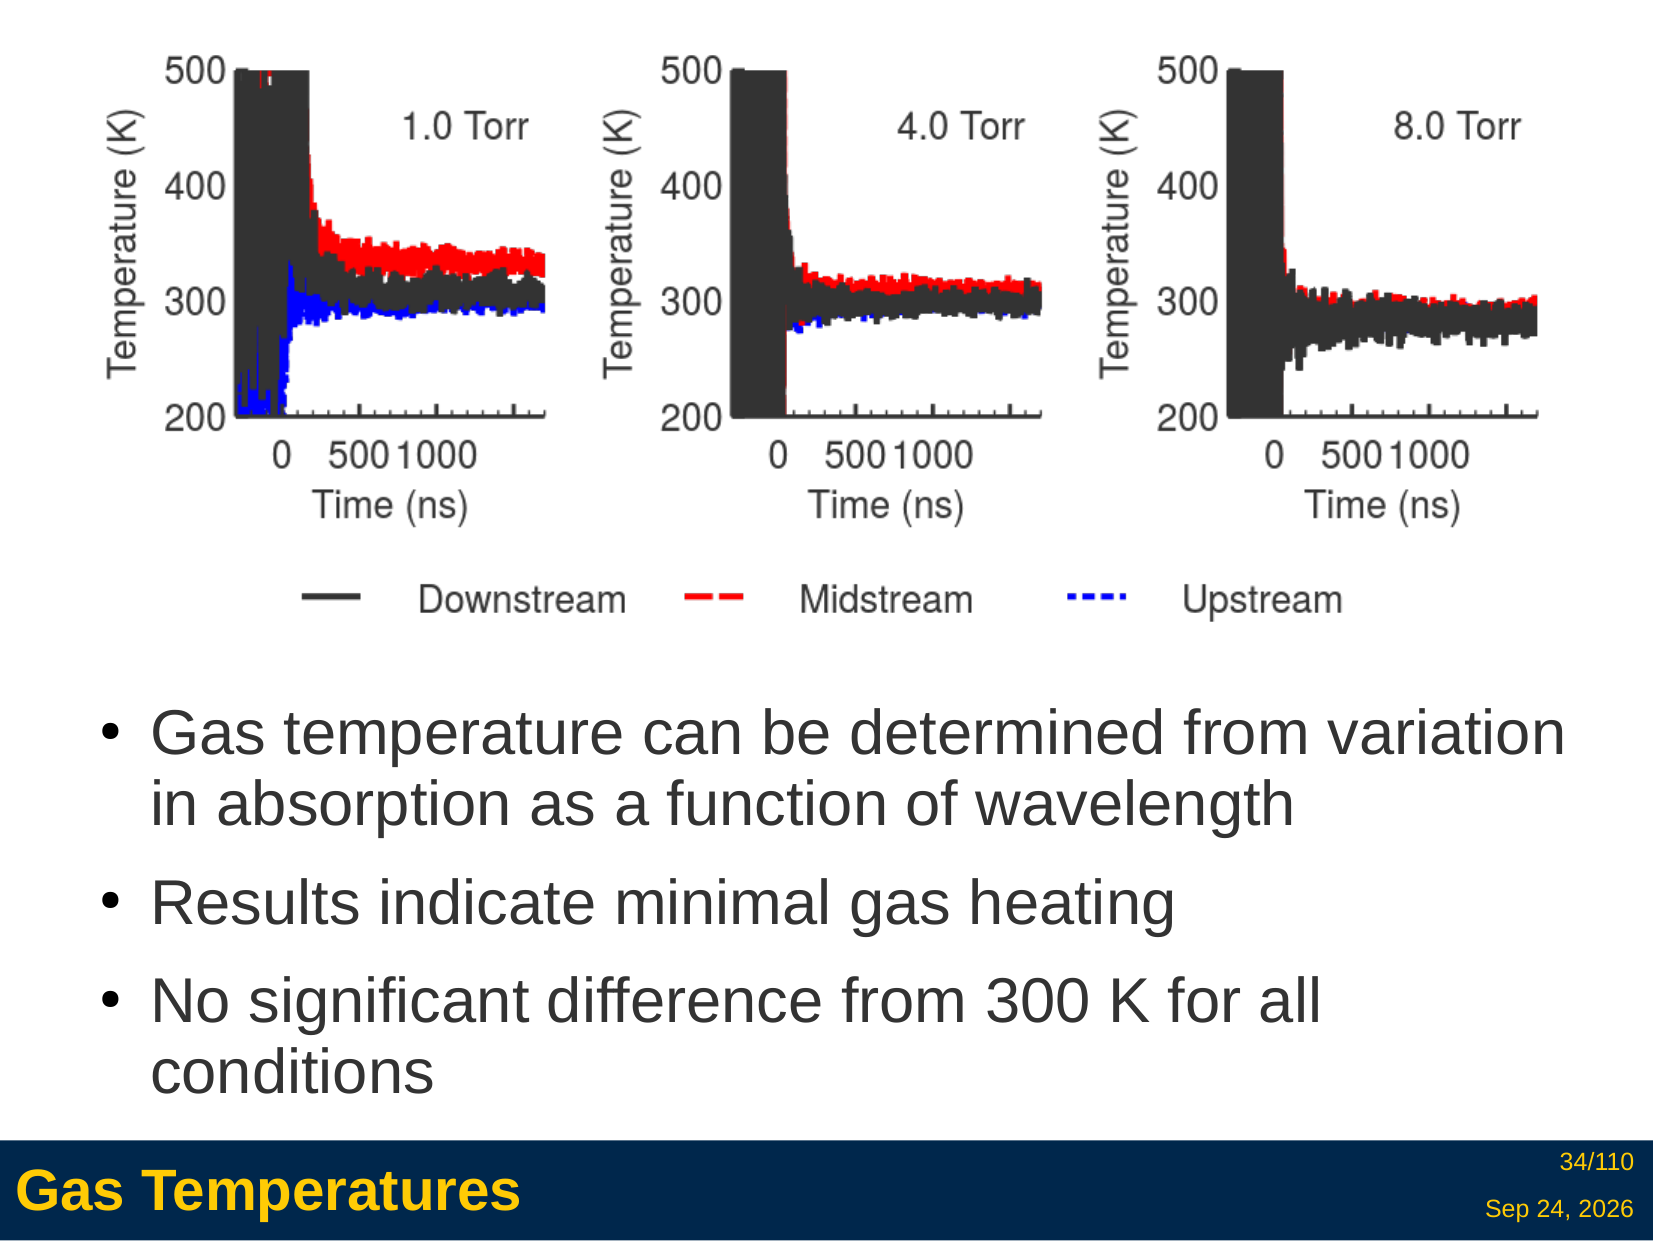

Gas temperature can be determined from variation in absorption as a function of wavelength
Results indicate minimal gas heating
No significant difference from 300 K for all conditions
# Gas Temperatures
34